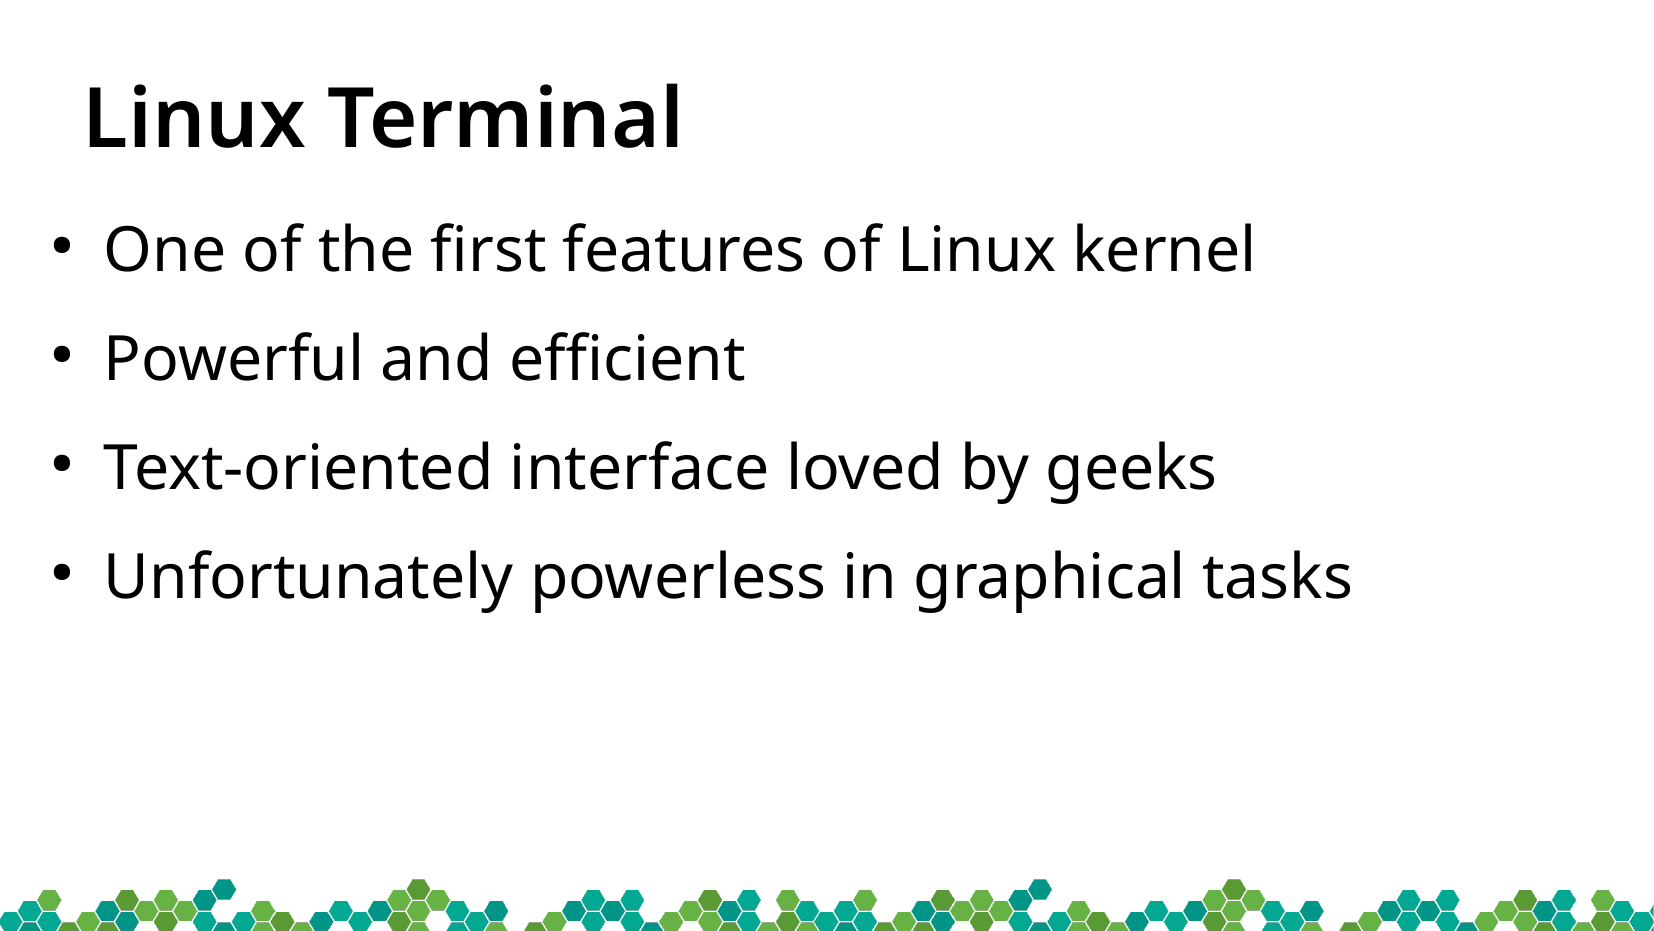

# Linux Terminal
One of the first features of Linux kernel
Powerful and efficient
Text-oriented interface loved by geeks
Unfortunately powerless in graphical tasks